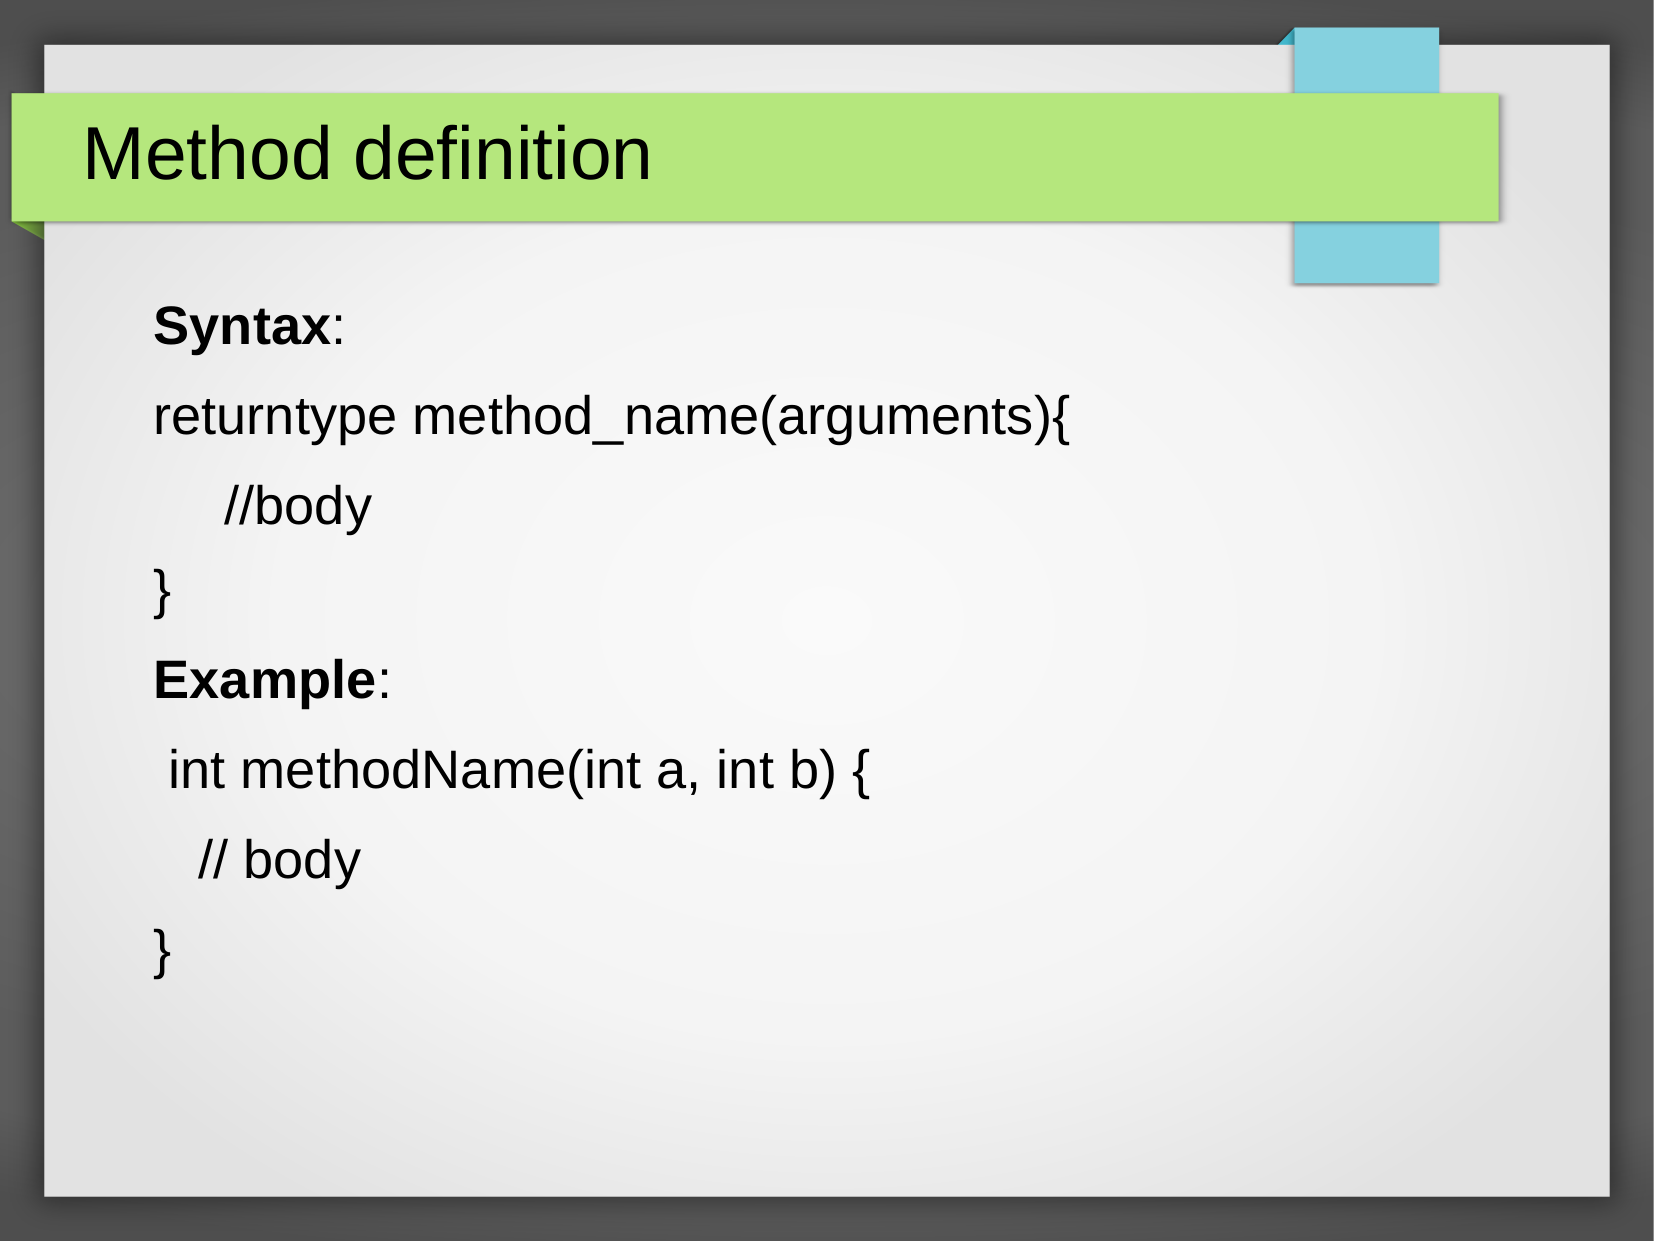

# Method definition
Syntax:
returntype method_name(arguments){
//body
}
Example:
 int methodName(int a, int b) {
 // body
}